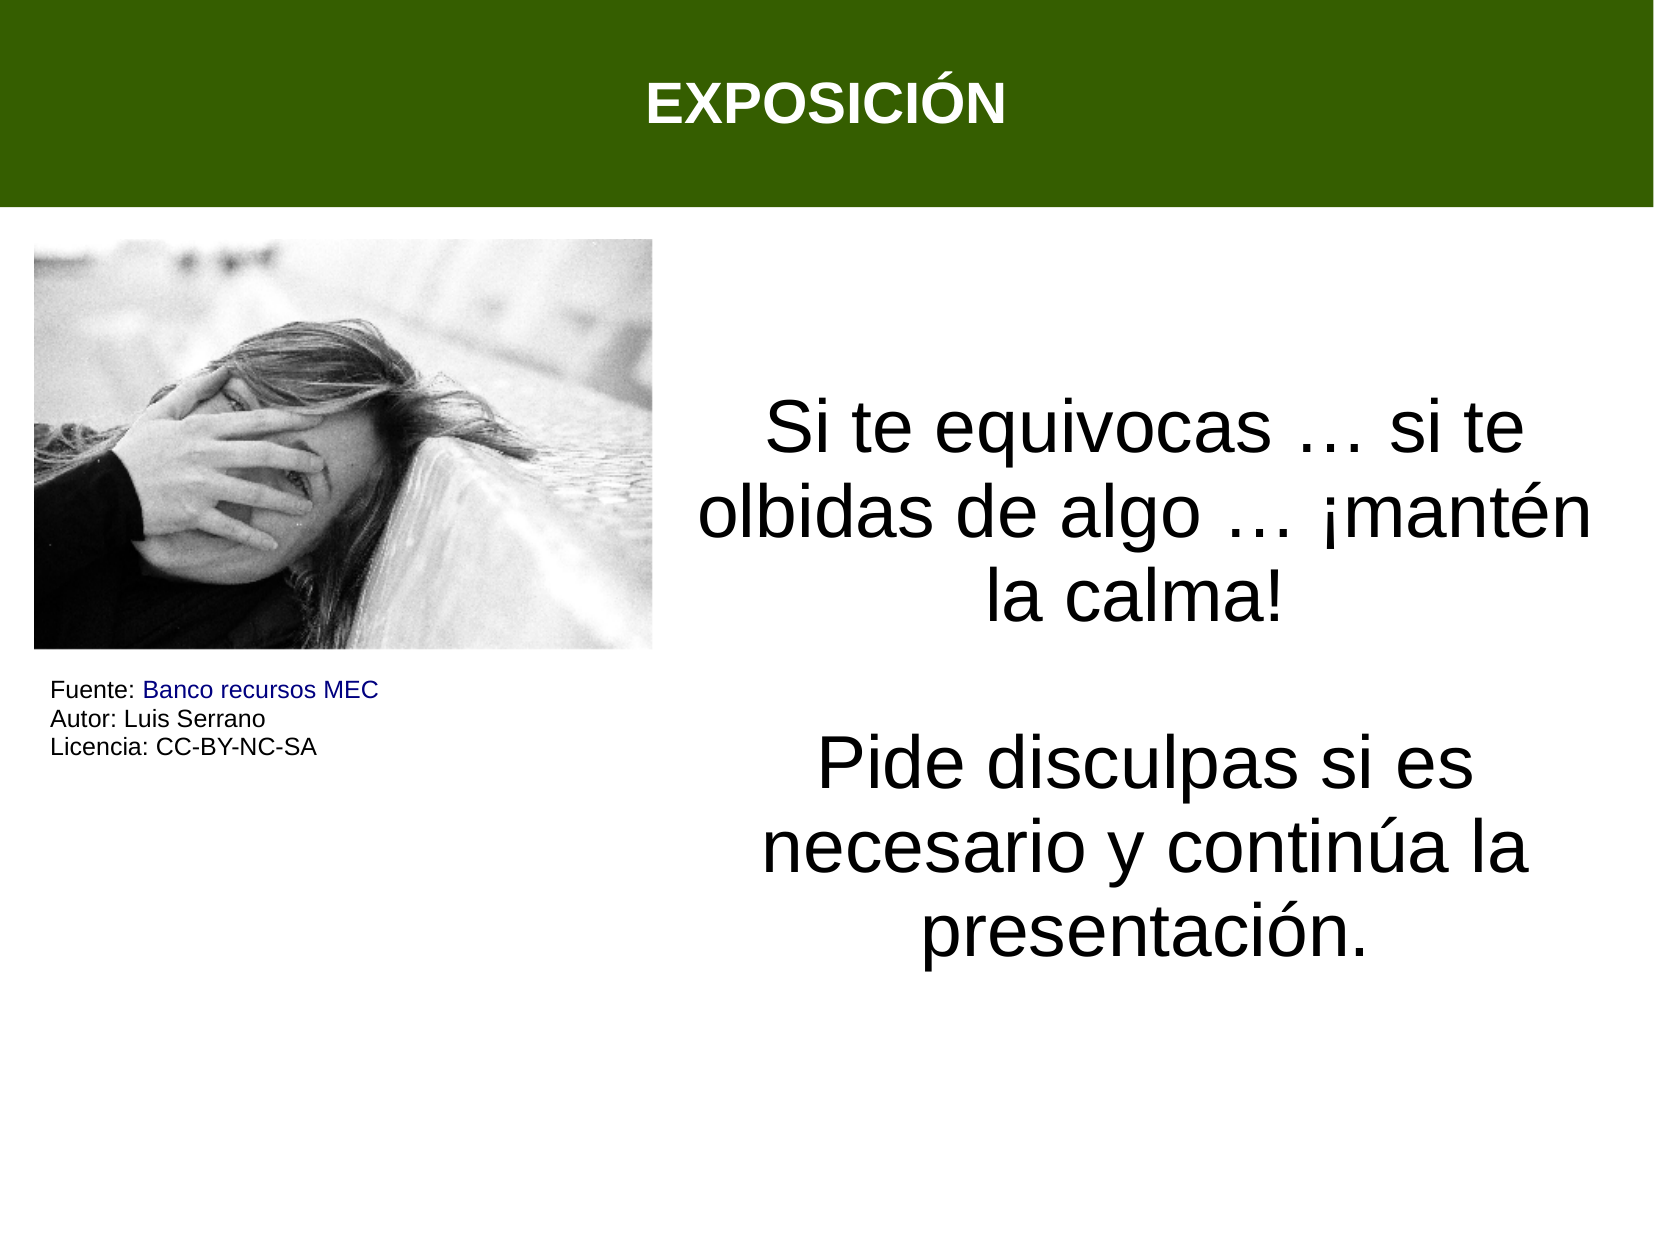

# EXPOSICIÓN
Si te equivocas … si te olbidas de algo … ¡mantén la calma!
Pide disculpas si es necesario y continúa la presentación.
Fuente: Banco recursos MEC
Autor: Luis Serrano
Licencia: CC-BY-NC-SA